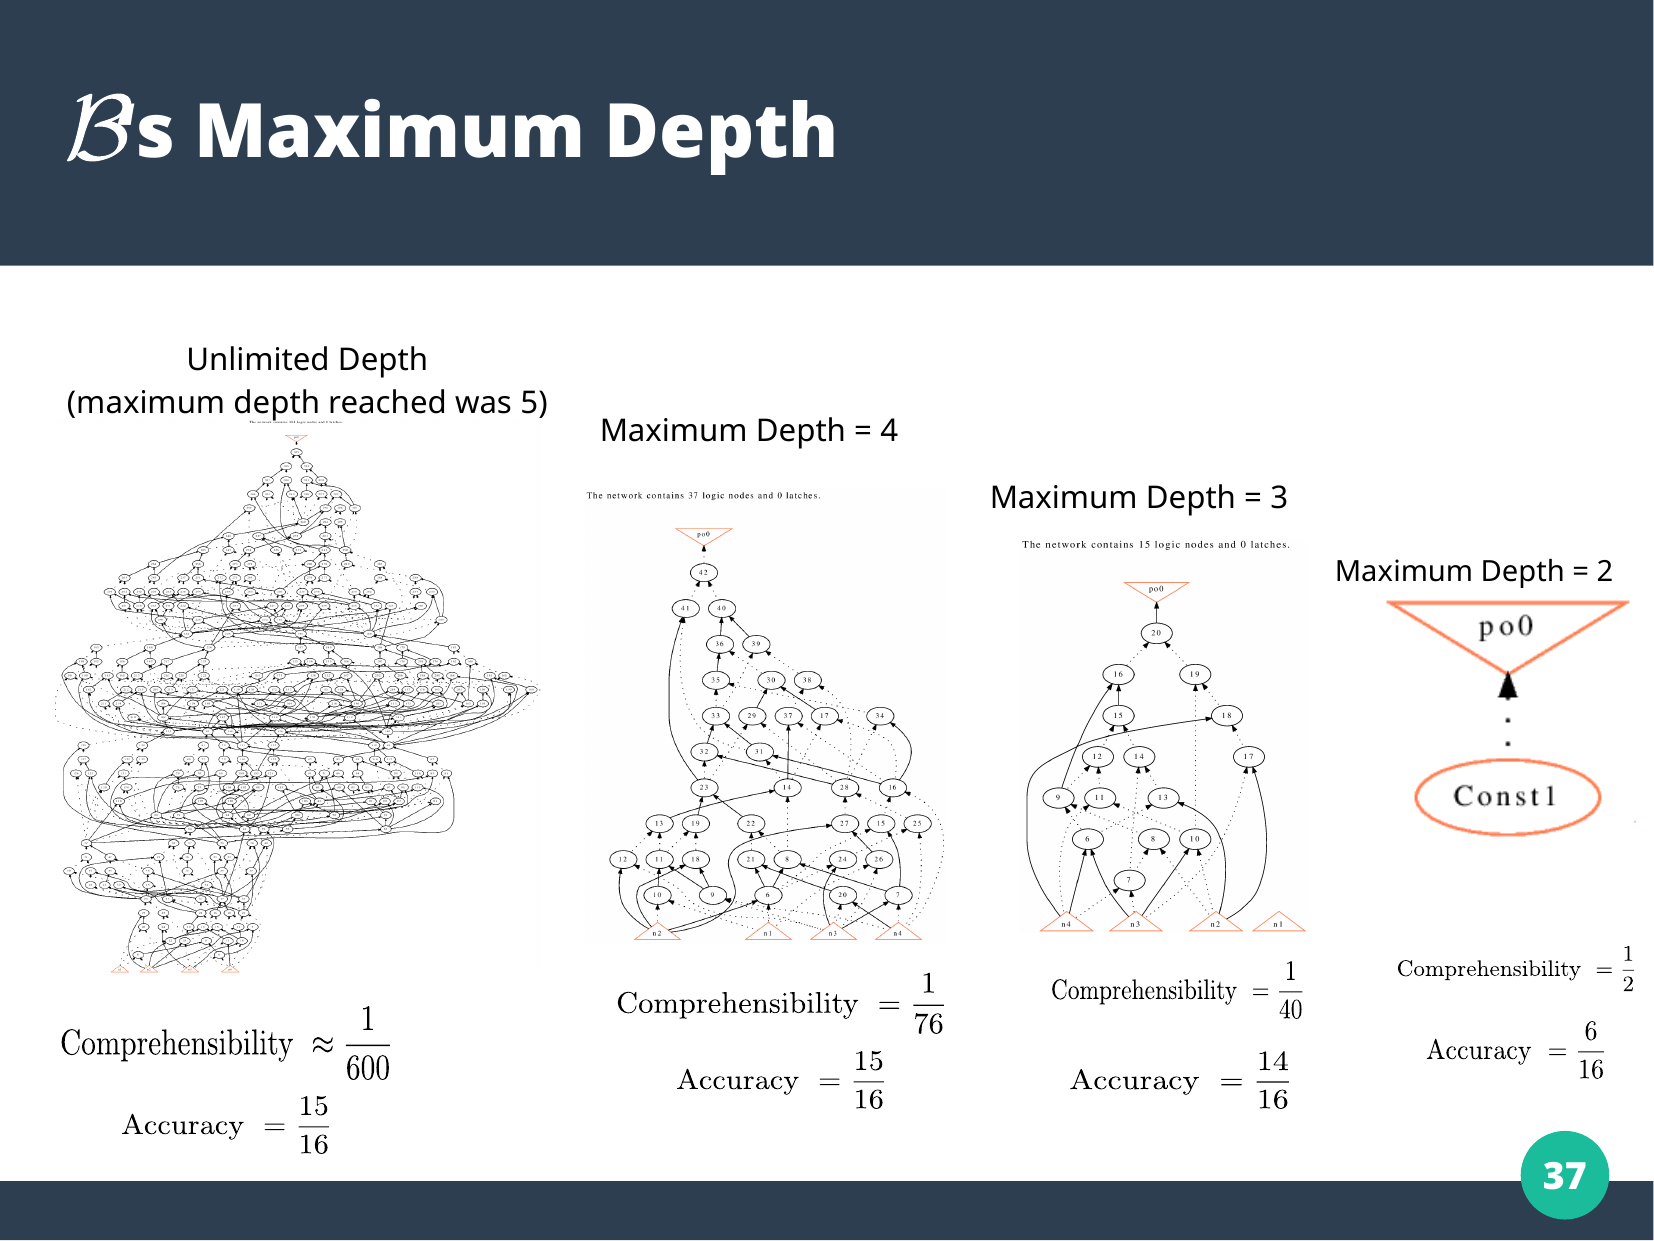

# ‘s Maximum Depth
Unlimited Depth
(maximum depth reached was 5)
Maximum Depth = 4
Maximum Depth = 3
Maximum Depth = 2
37